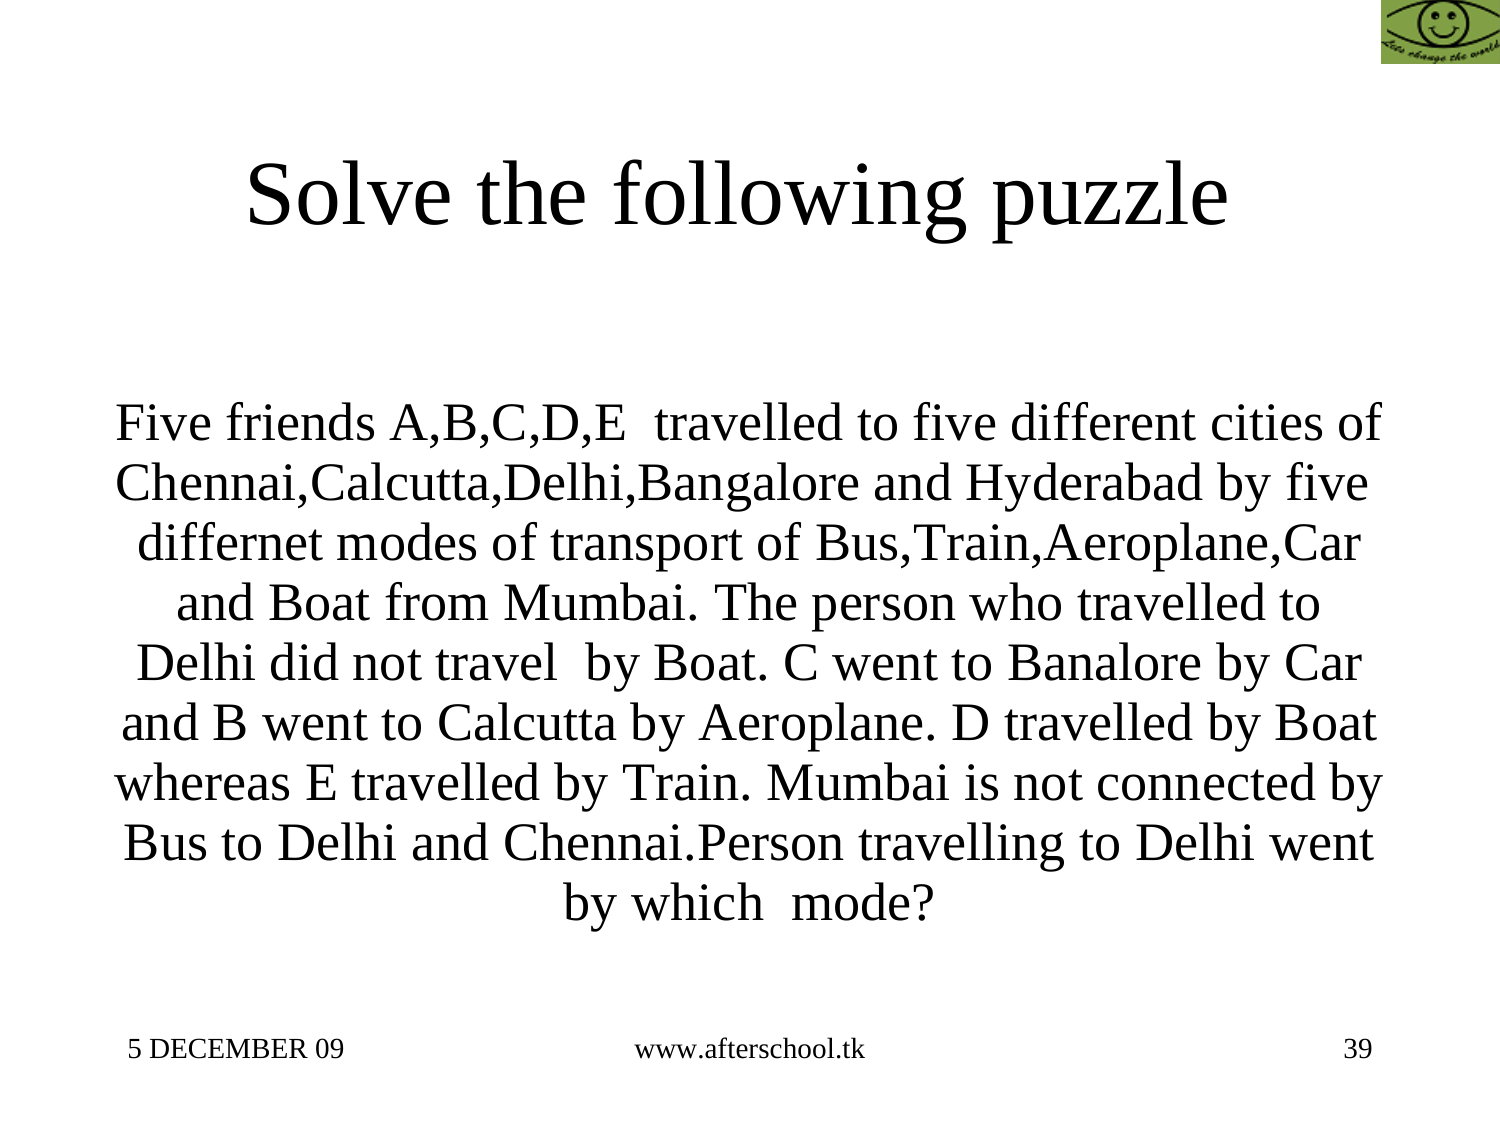

# Solve the following puzzle
Five friends A,B,C,D,E travelled to five different cities of Chennai,Calcutta,Delhi,Bangalore and Hyderabad by five differnet modes of transport of Bus,Train,Aeroplane,Car and Boat from Mumbai. The person who travelled to Delhi did not travel by Boat. C went to Banalore by Car and B went to Calcutta by Aeroplane. D travelled by Boat whereas E travelled by Train. Mumbai is not connected by Bus to Delhi and Chennai.Person travelling to Delhi went by which mode?
MFI Seminar Jain PG College
AFTERSCHOOOL centre for social entrepreneurship
39